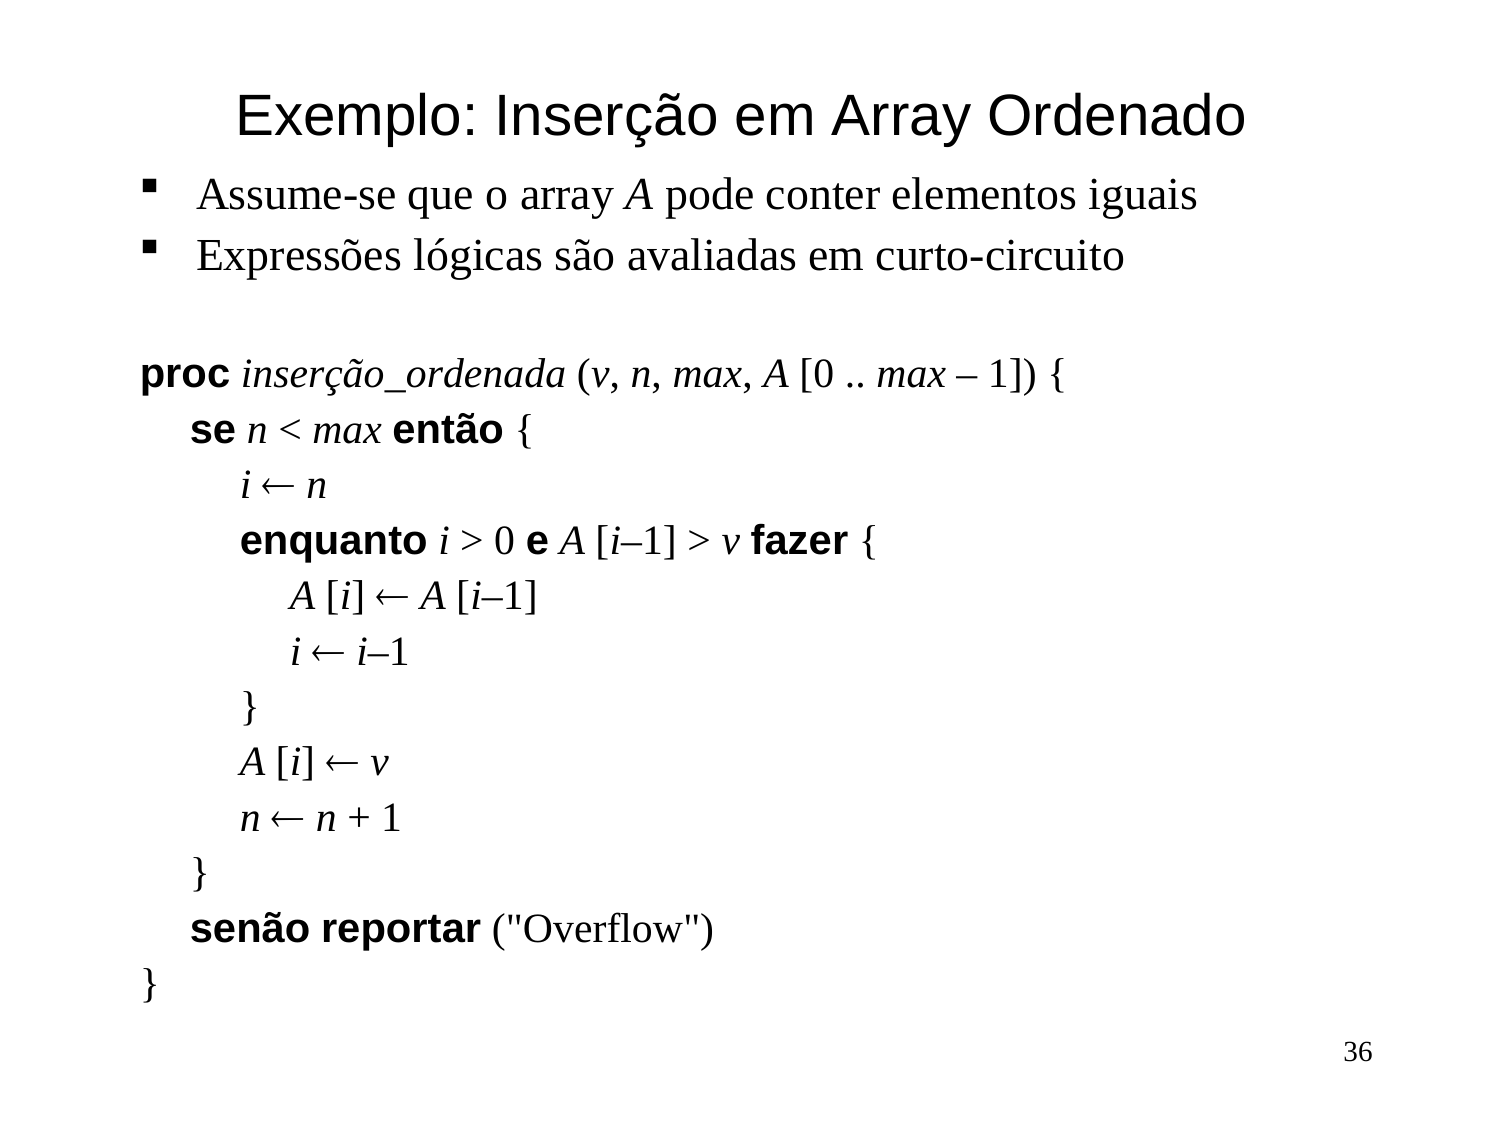

# Exemplo: Inserção em Array Ordenado
Assume-se que o array A pode conter elementos iguais
Expressões lógicas são avaliadas em curto-circuito
proc inserção_ordenada (v, n, max, A [0 .. max – 1]) {
 se n < max então {
 i  n
 enquanto i > 0 e A [i–1] > v fazer {
 A [i]  A [i–1]
 i  i–1
 }
 A [i]  v
 n  n + 1
 }
 senão reportar ("Overflow")
}
36